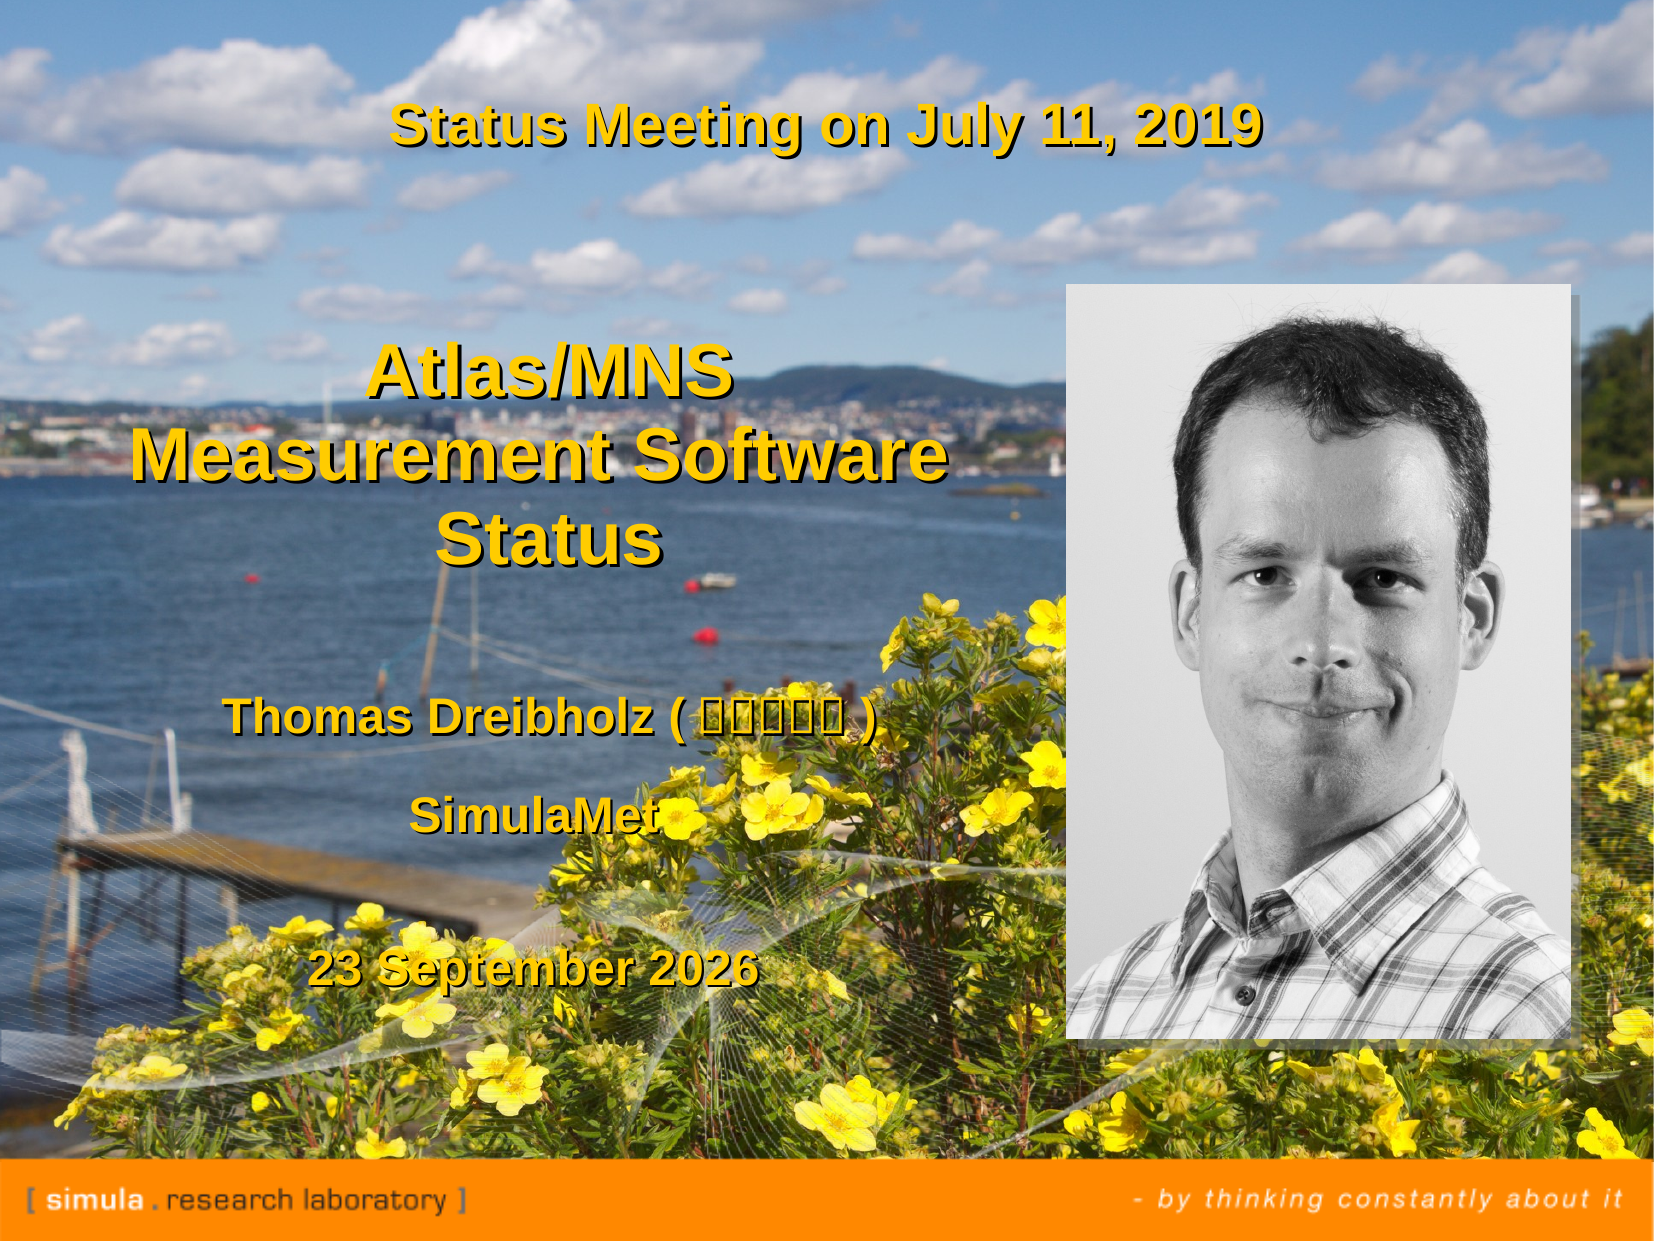

# Status Meeting on July 11, 2019
Atlas/MNS
Measurement Software
Status